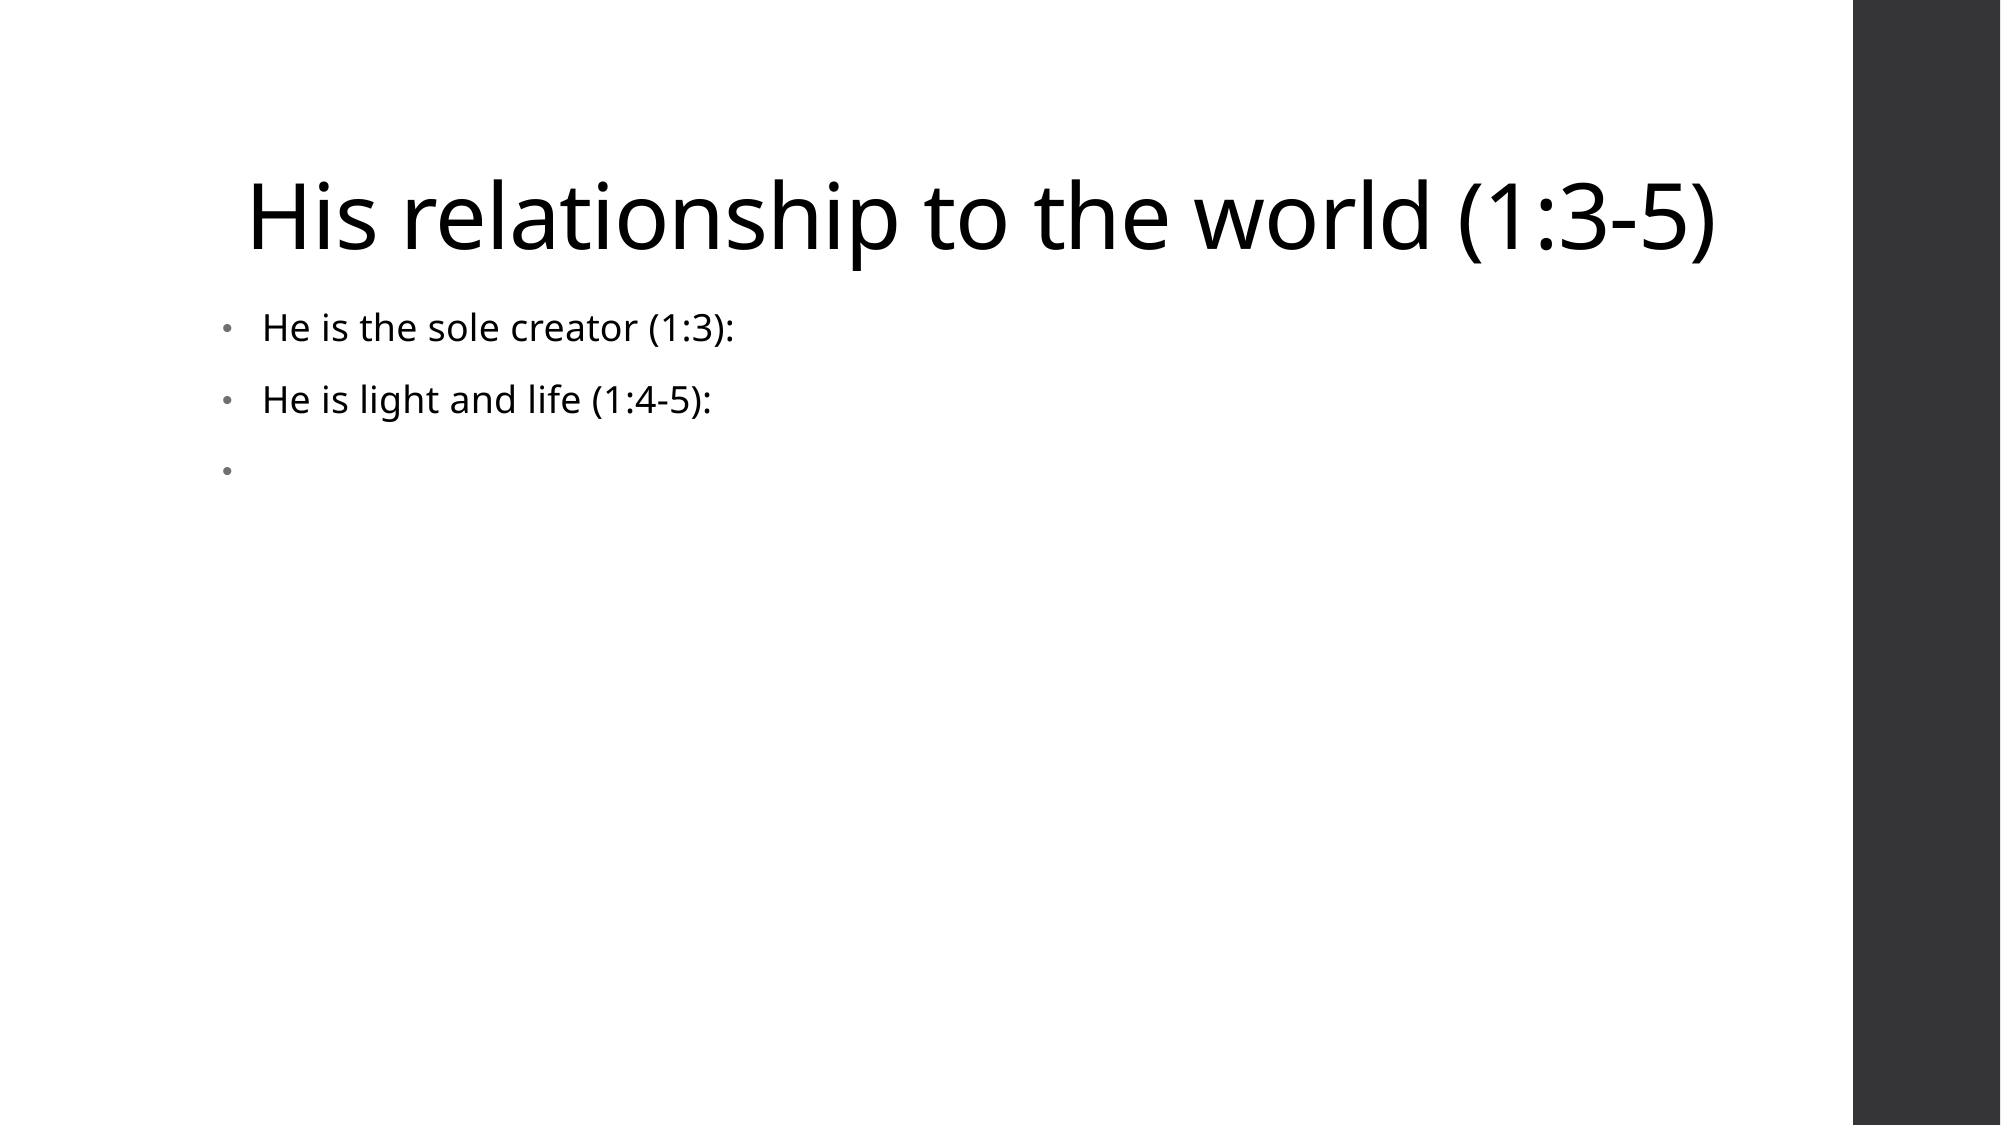

# His relationship to the world (1:3-5)
 He is the sole creator (1:3):
 He is light and life (1:4-5):